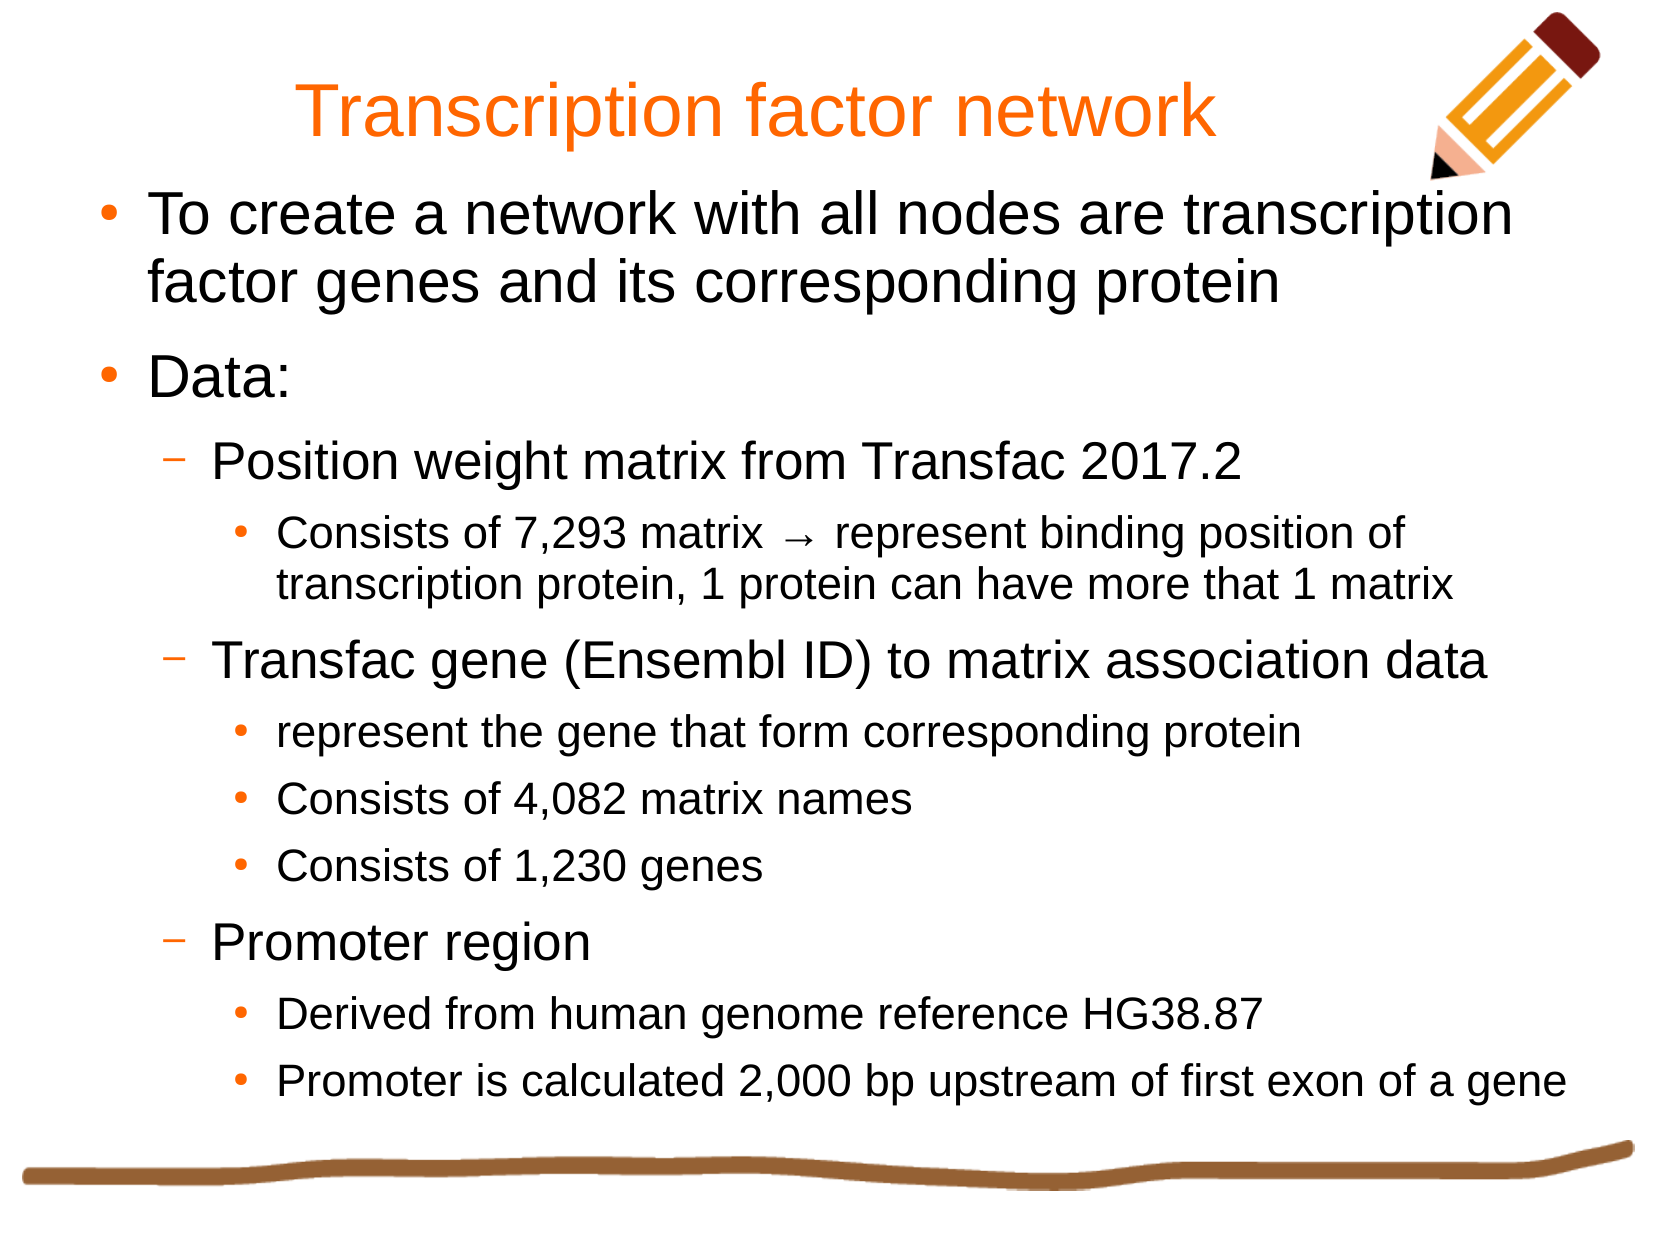

# Transcription factor network
To create a network with all nodes are transcription factor genes and its corresponding protein
Data:
Position weight matrix from Transfac 2017.2
Consists of 7,293 matrix → represent binding position of transcription protein, 1 protein can have more that 1 matrix
Transfac gene (Ensembl ID) to matrix association data
represent the gene that form corresponding protein
Consists of 4,082 matrix names
Consists of 1,230 genes
Promoter region
Derived from human genome reference HG38.87
Promoter is calculated 2,000 bp upstream of first exon of a gene